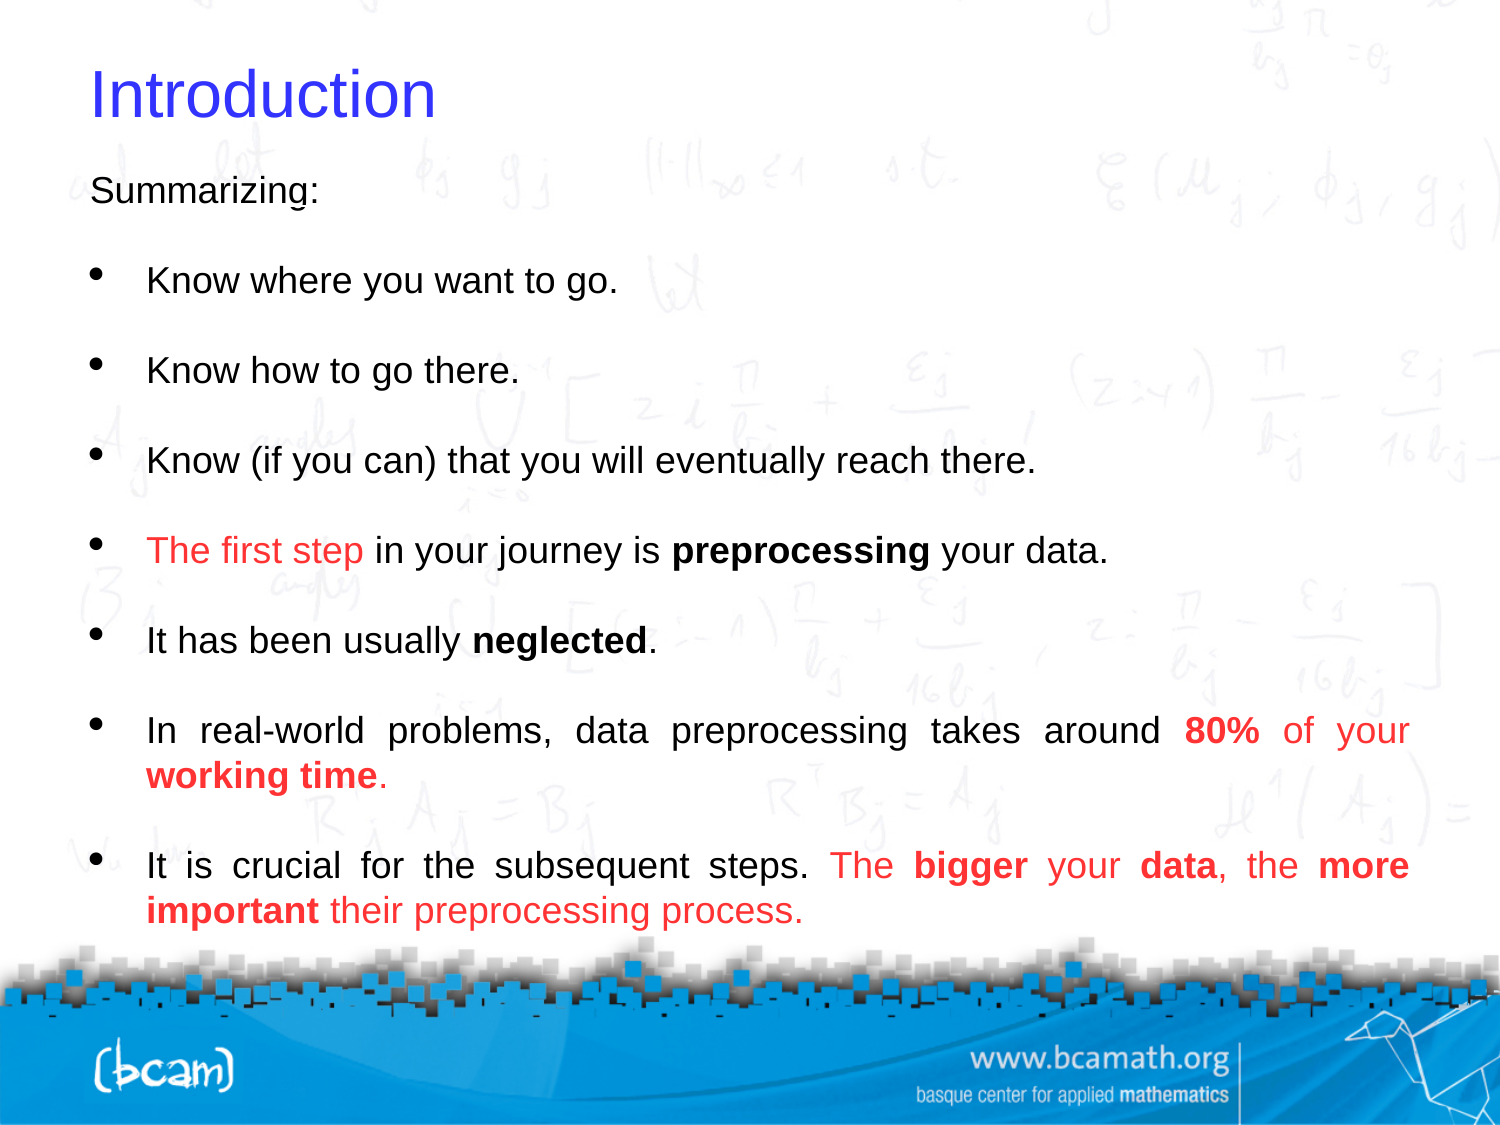

Introduction
Summarizing:
Know where you want to go.
Know how to go there.
Know (if you can) that you will eventually reach there.
The first step in your journey is preprocessing your data.
It has been usually neglected.
In real-world problems, data preprocessing takes around 80% of your working time.
It is crucial for the subsequent steps. The bigger your data, the more important their preprocessing process.